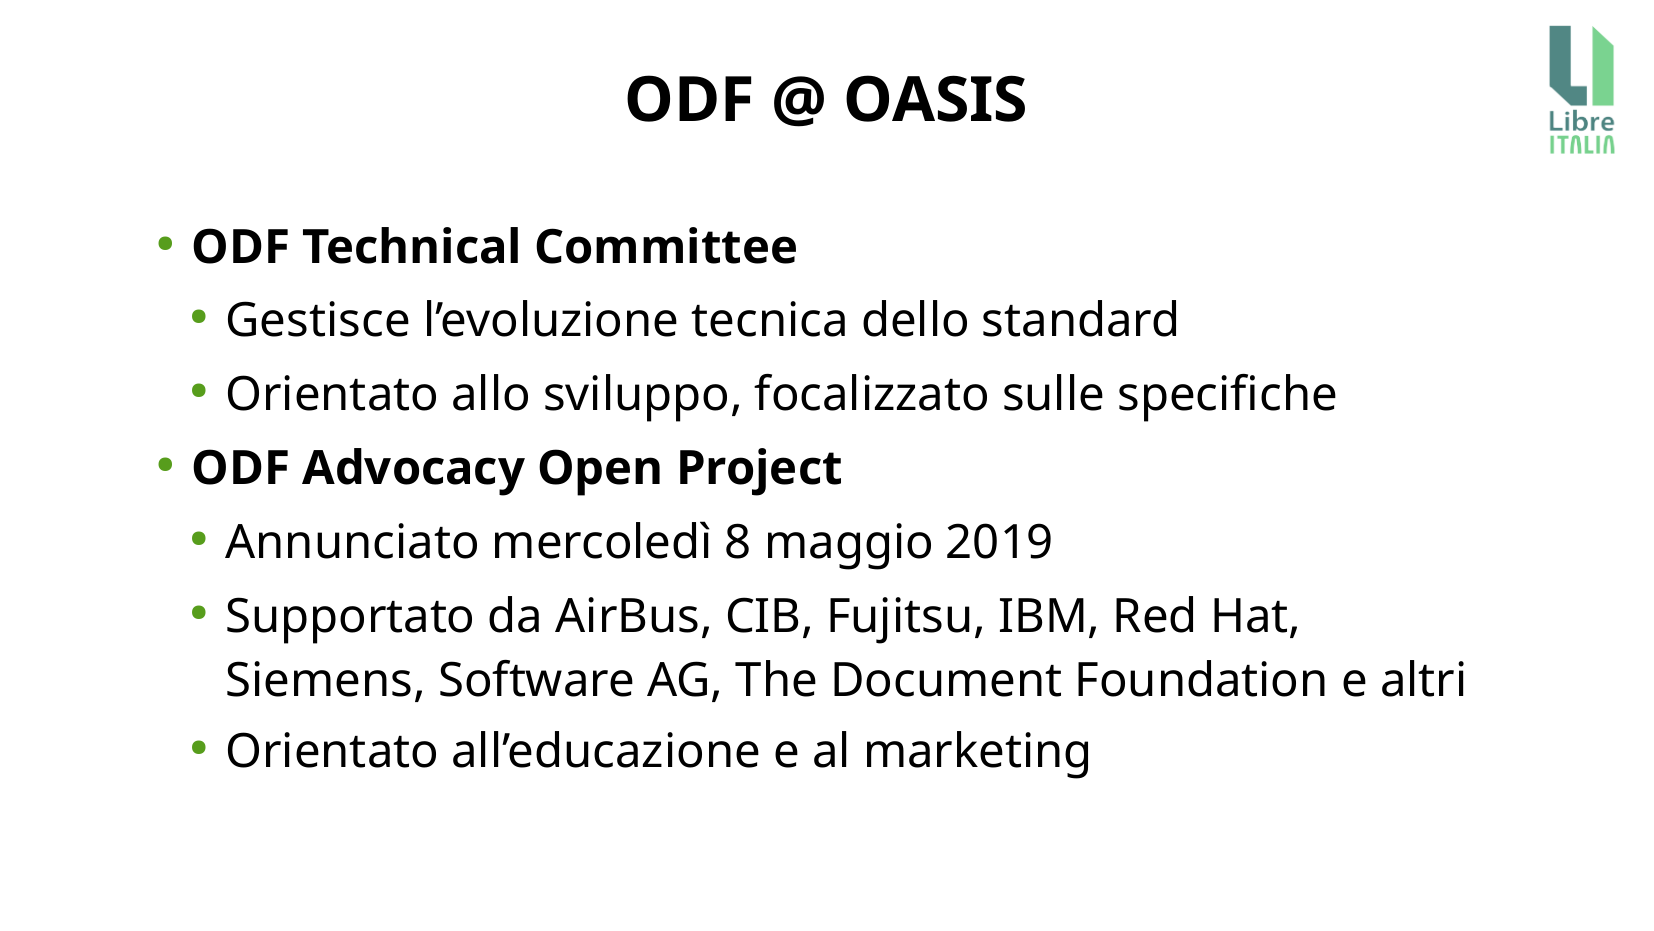

# ODF @ OASIS
ODF Technical Committee
Gestisce l’evoluzione tecnica dello standard
Orientato allo sviluppo, focalizzato sulle specifiche
ODF Advocacy Open Project
Annunciato mercoledì 8 maggio 2019
Supportato da AirBus, CIB, Fujitsu, IBM, Red Hat, Siemens, Software AG, The Document Foundation e altri
Orientato all’educazione e al marketing